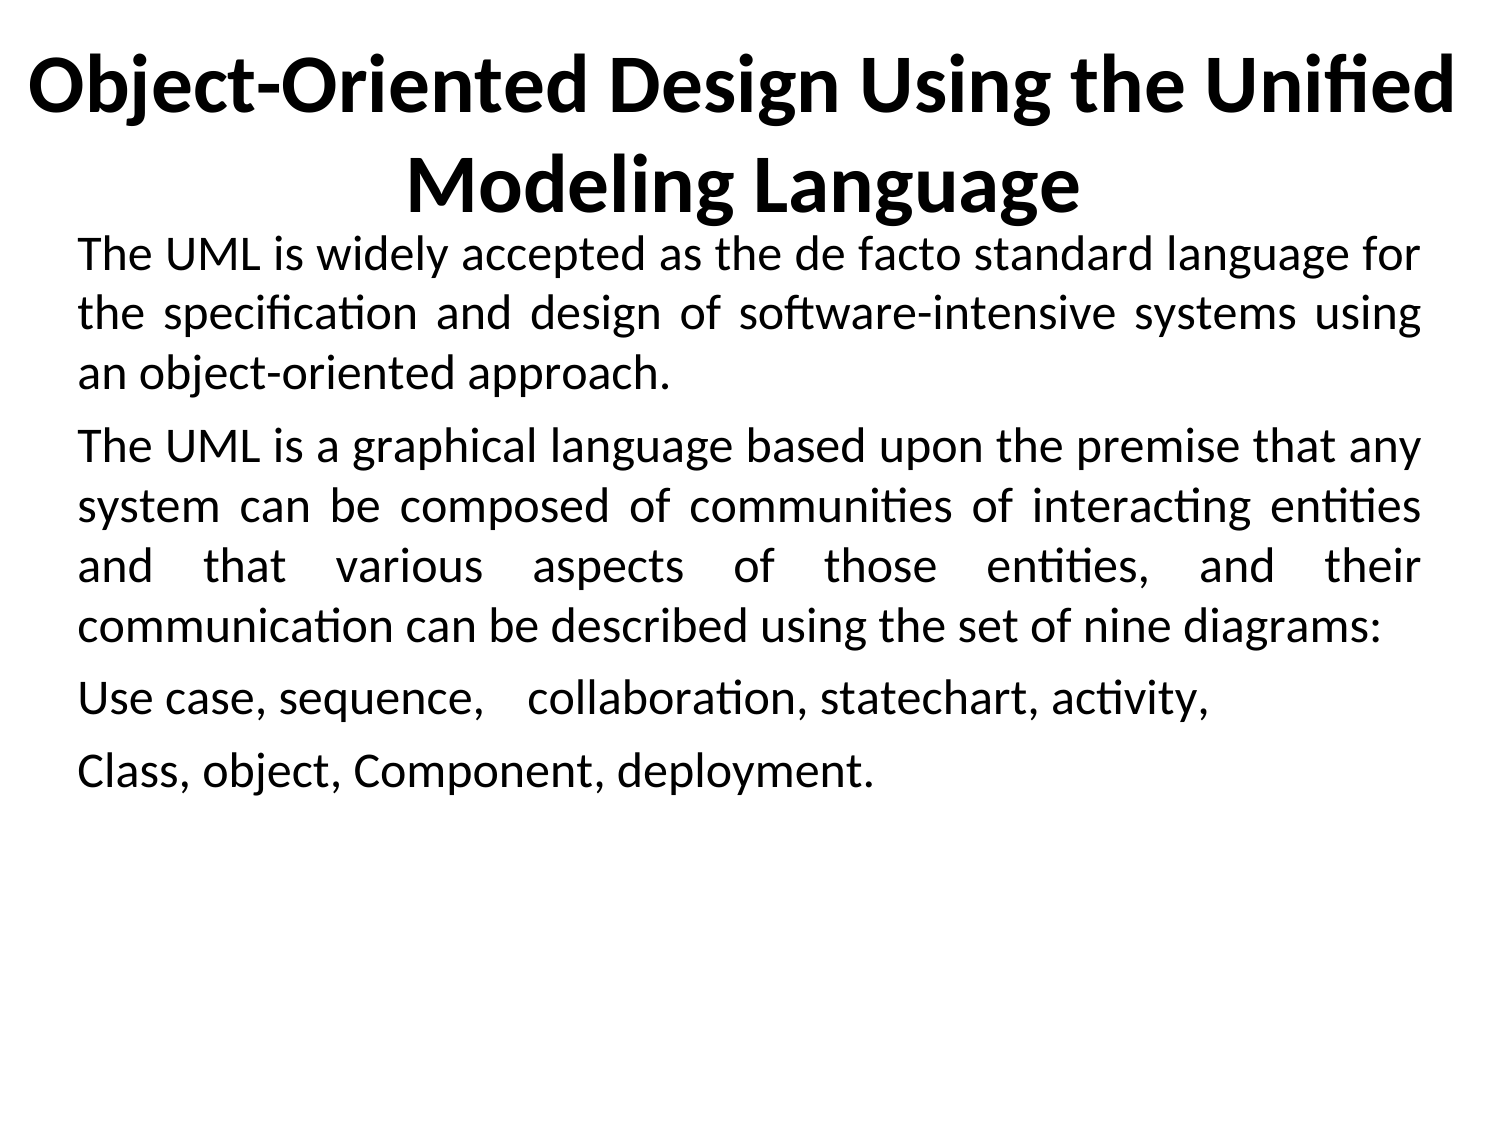

# Object-Oriented Design Using the Unified Modeling Language
The UML is widely accepted as the de facto standard language for the specification and design of software-intensive systems using an object-oriented approach.
The UML is a graphical language based upon the premise that any system can be composed of communities of interacting entities and that various aspects of those entities, and their communication can be described using the set of nine diagrams:
Use case, sequence, 	collaboration, statechart, activity,
Class, object, Component, deployment.